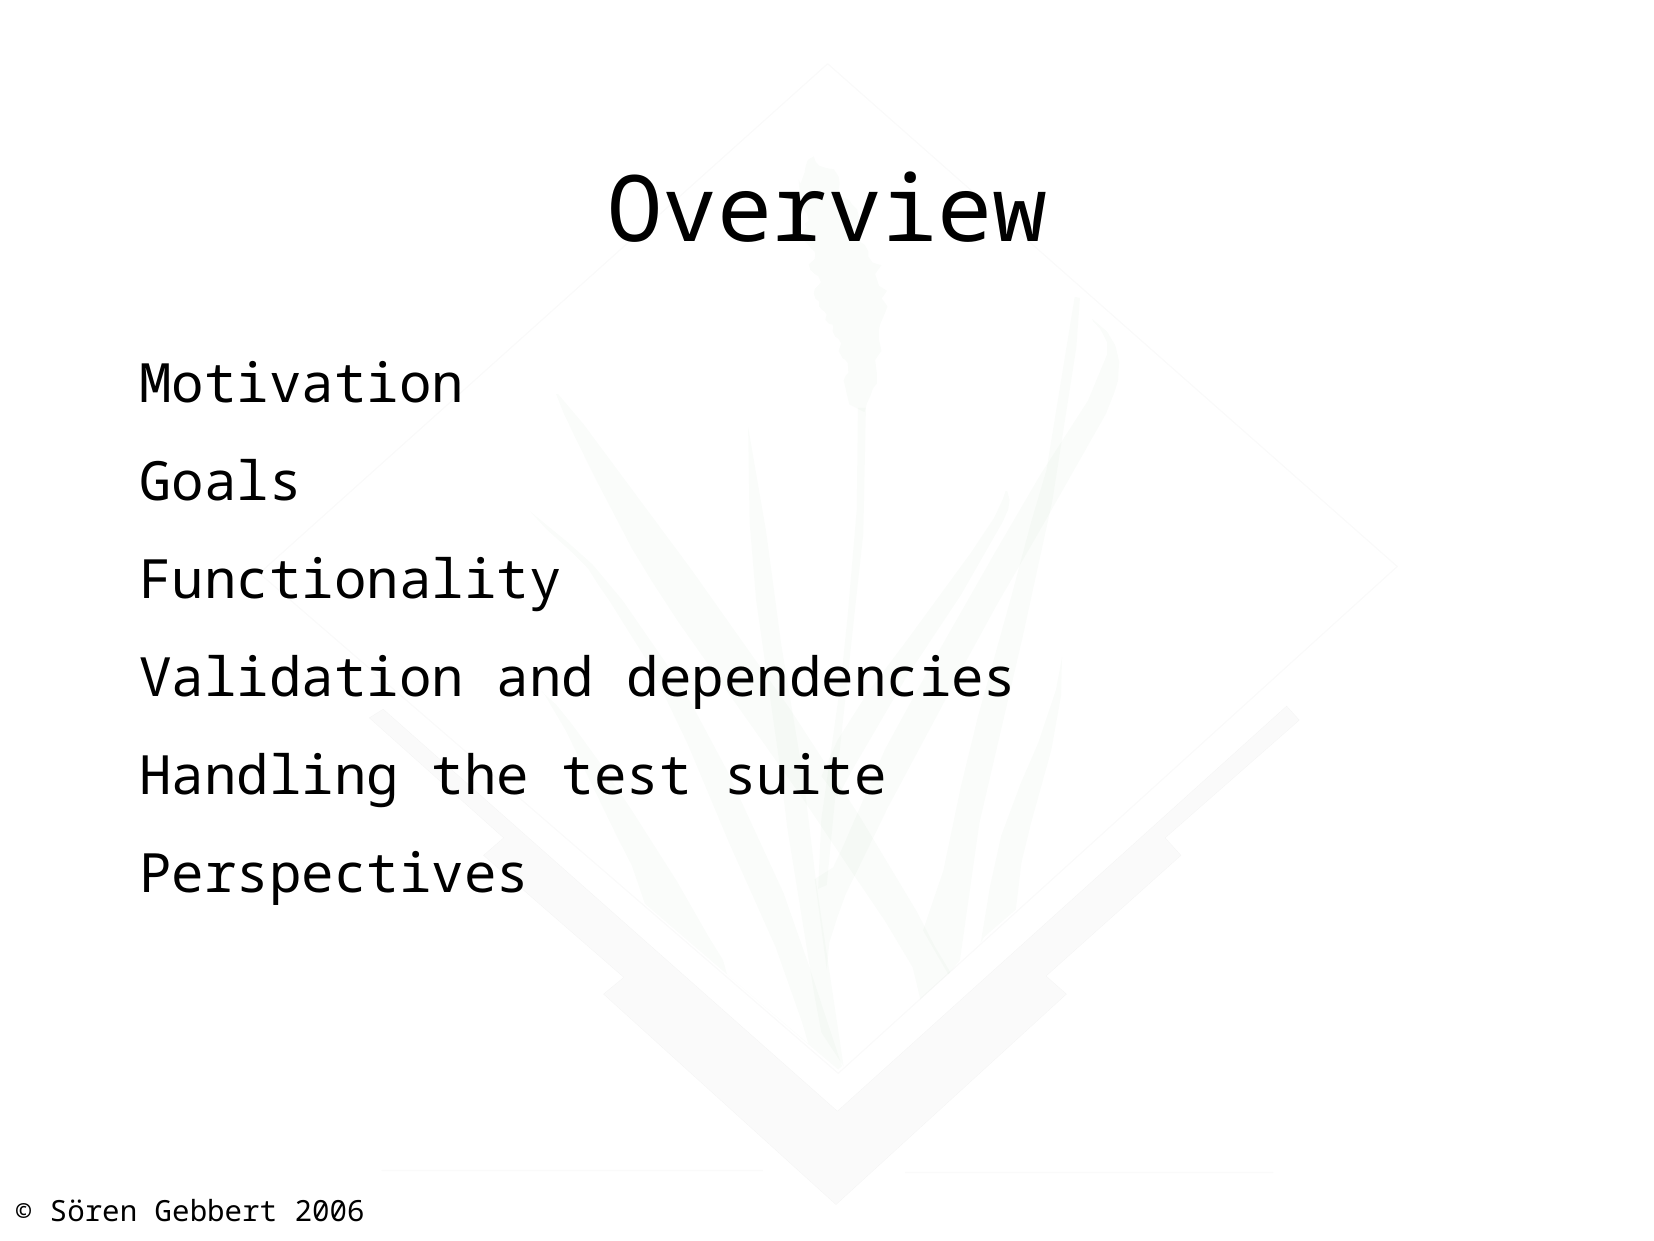

# Overview
Motivation
Goals
Functionality
Validation and dependencies
Handling the test suite
Perspectives
© Sören Gebbert 2006